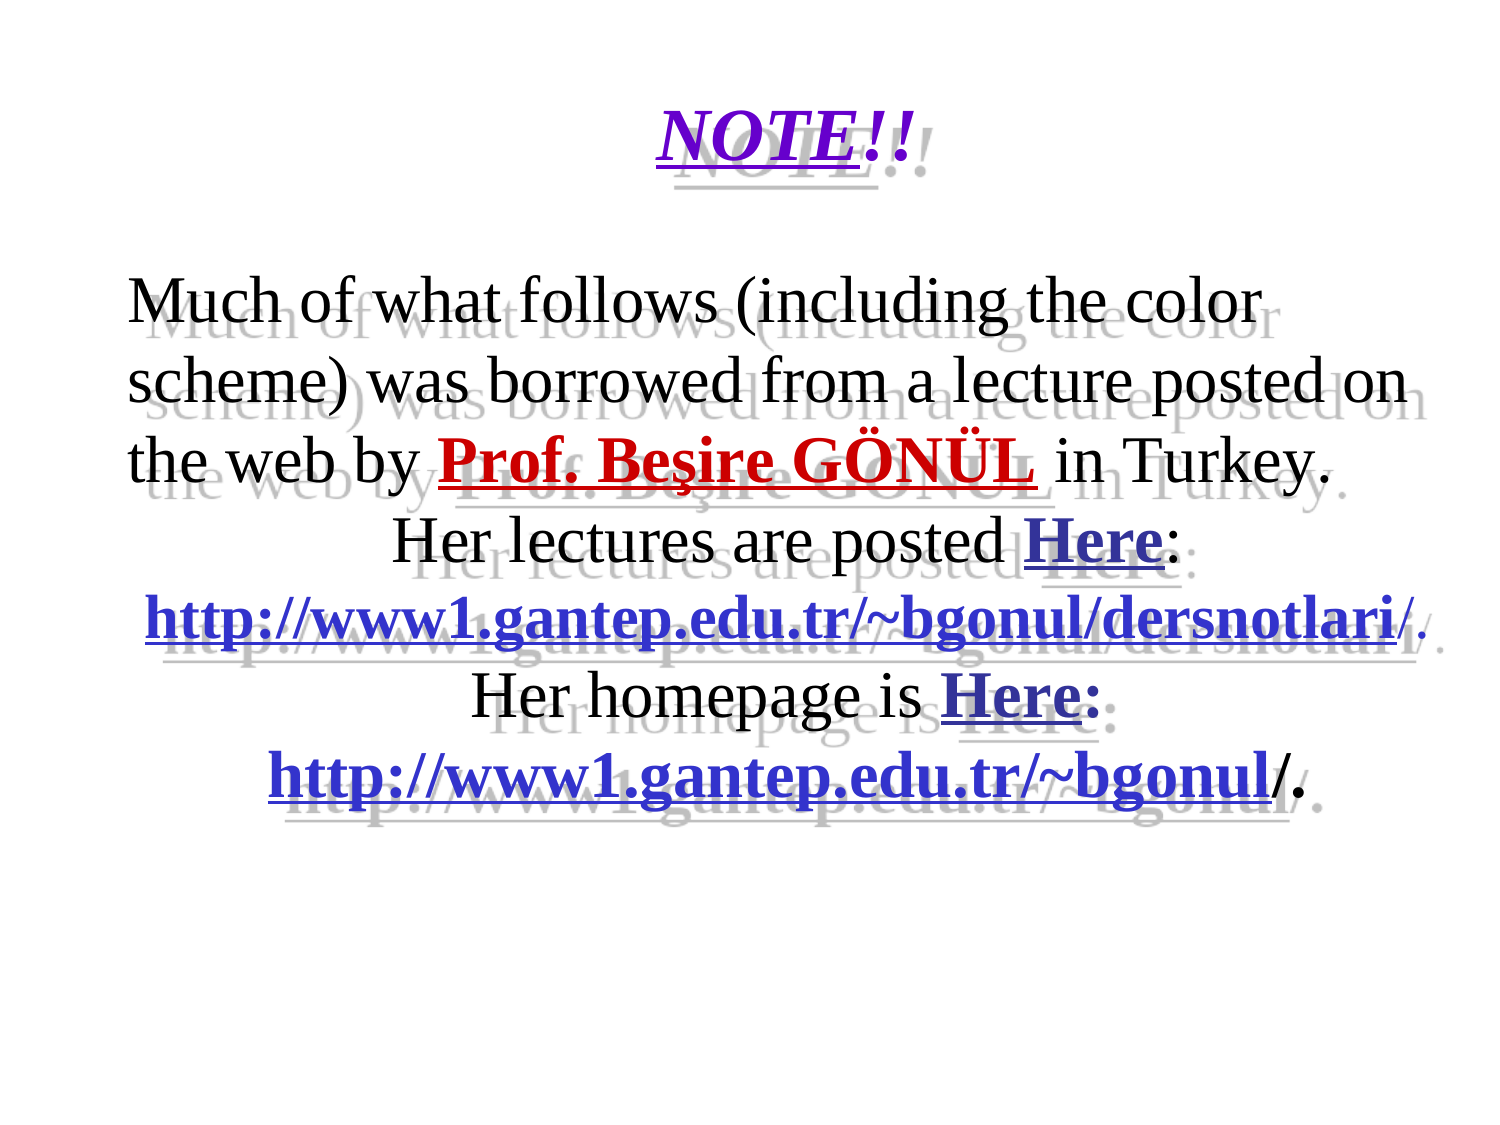

NOTE!!
Much of what follows (including the color scheme) was borrowed from a lecture posted on the web by Prof. Beşire GÖNÜL in Turkey.
Her lectures are posted Here: http://www1.gantep.edu.tr/~bgonul/dersnotlari/.
Her homepage is Here: http://www1.gantep.edu.tr/~bgonul/.